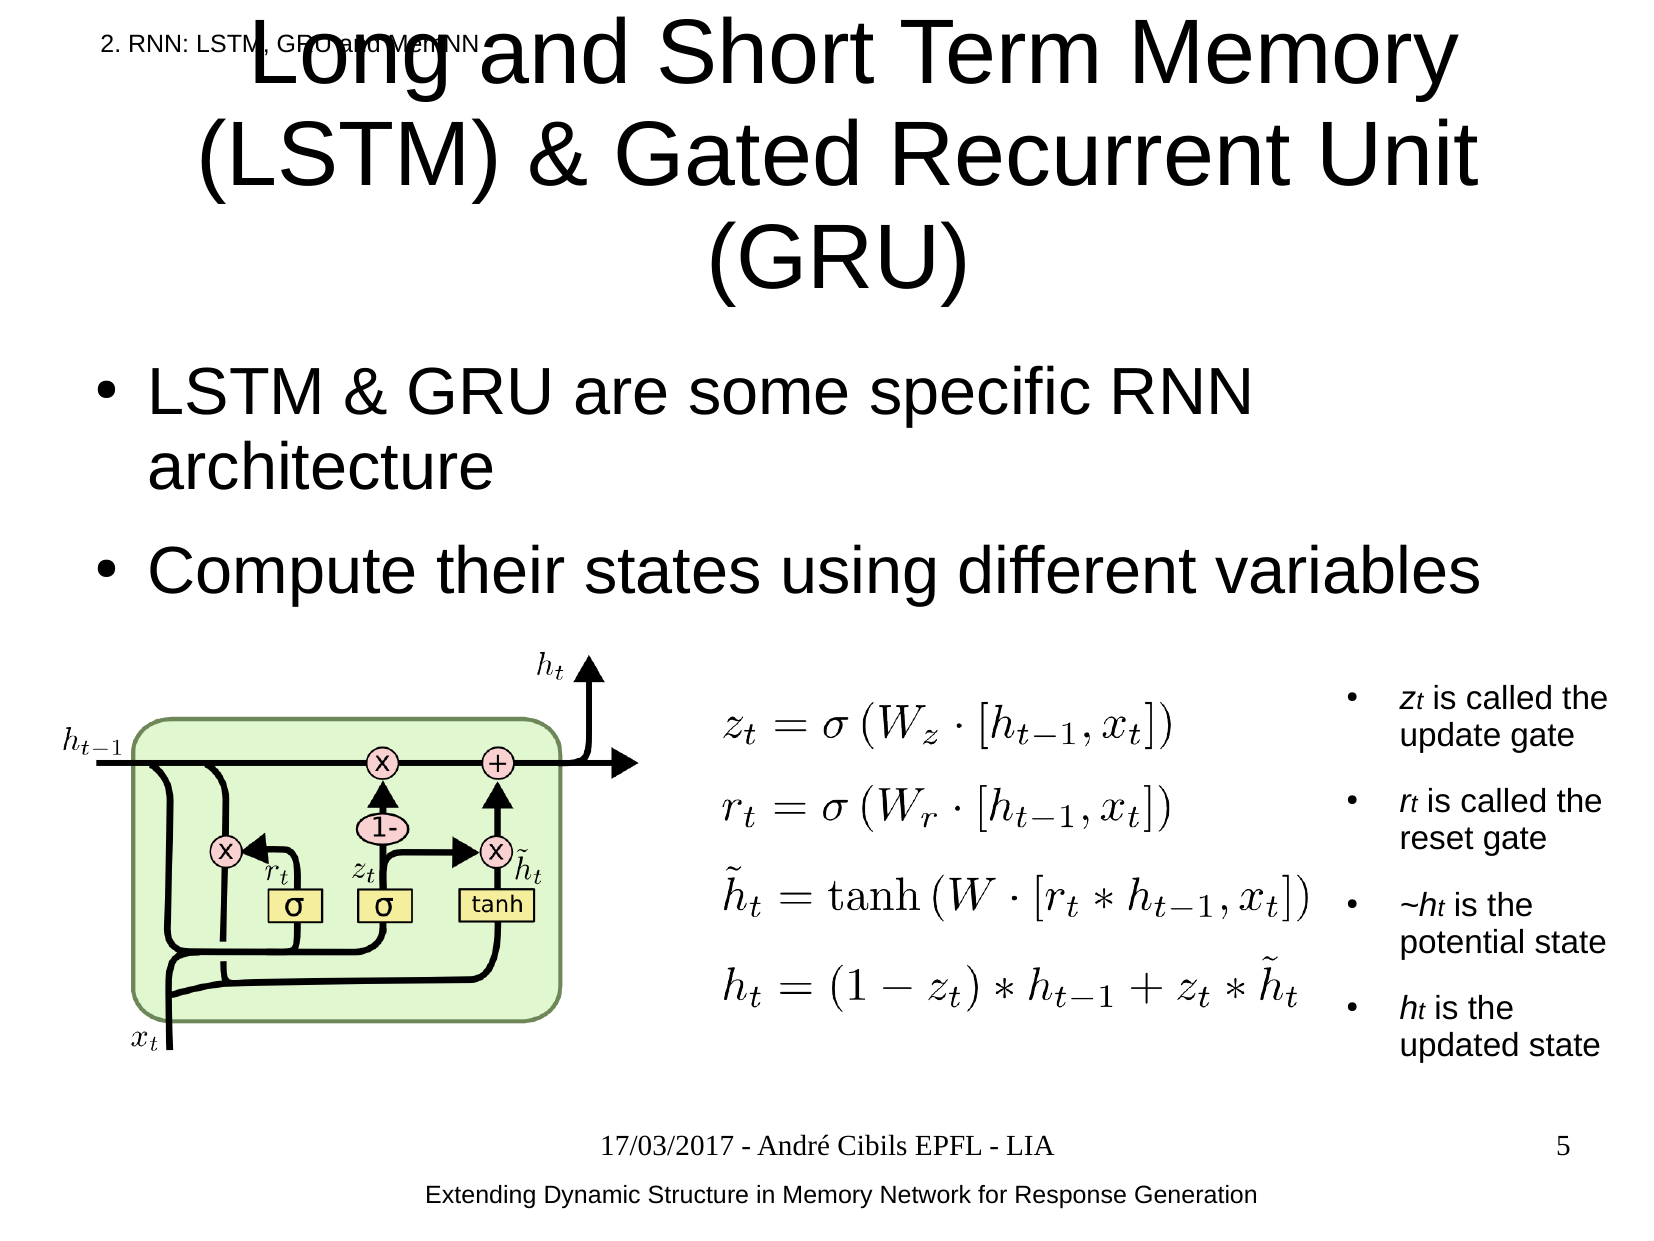

# Long and Short Term Memory (LSTM) & Gated Recurrent Unit (GRU)
2. RNN: LSTM, GRU and MemNN
LSTM & GRU are some specific RNN architecture
Compute their states using different variables
zt is called the update gate
rt is called the reset gate
~ht is the potential state
ht is the updated state
17/03/2017 - André Cibils EPFL - LIA
5
Extending Dynamic Structure in Memory Network for Response Generation